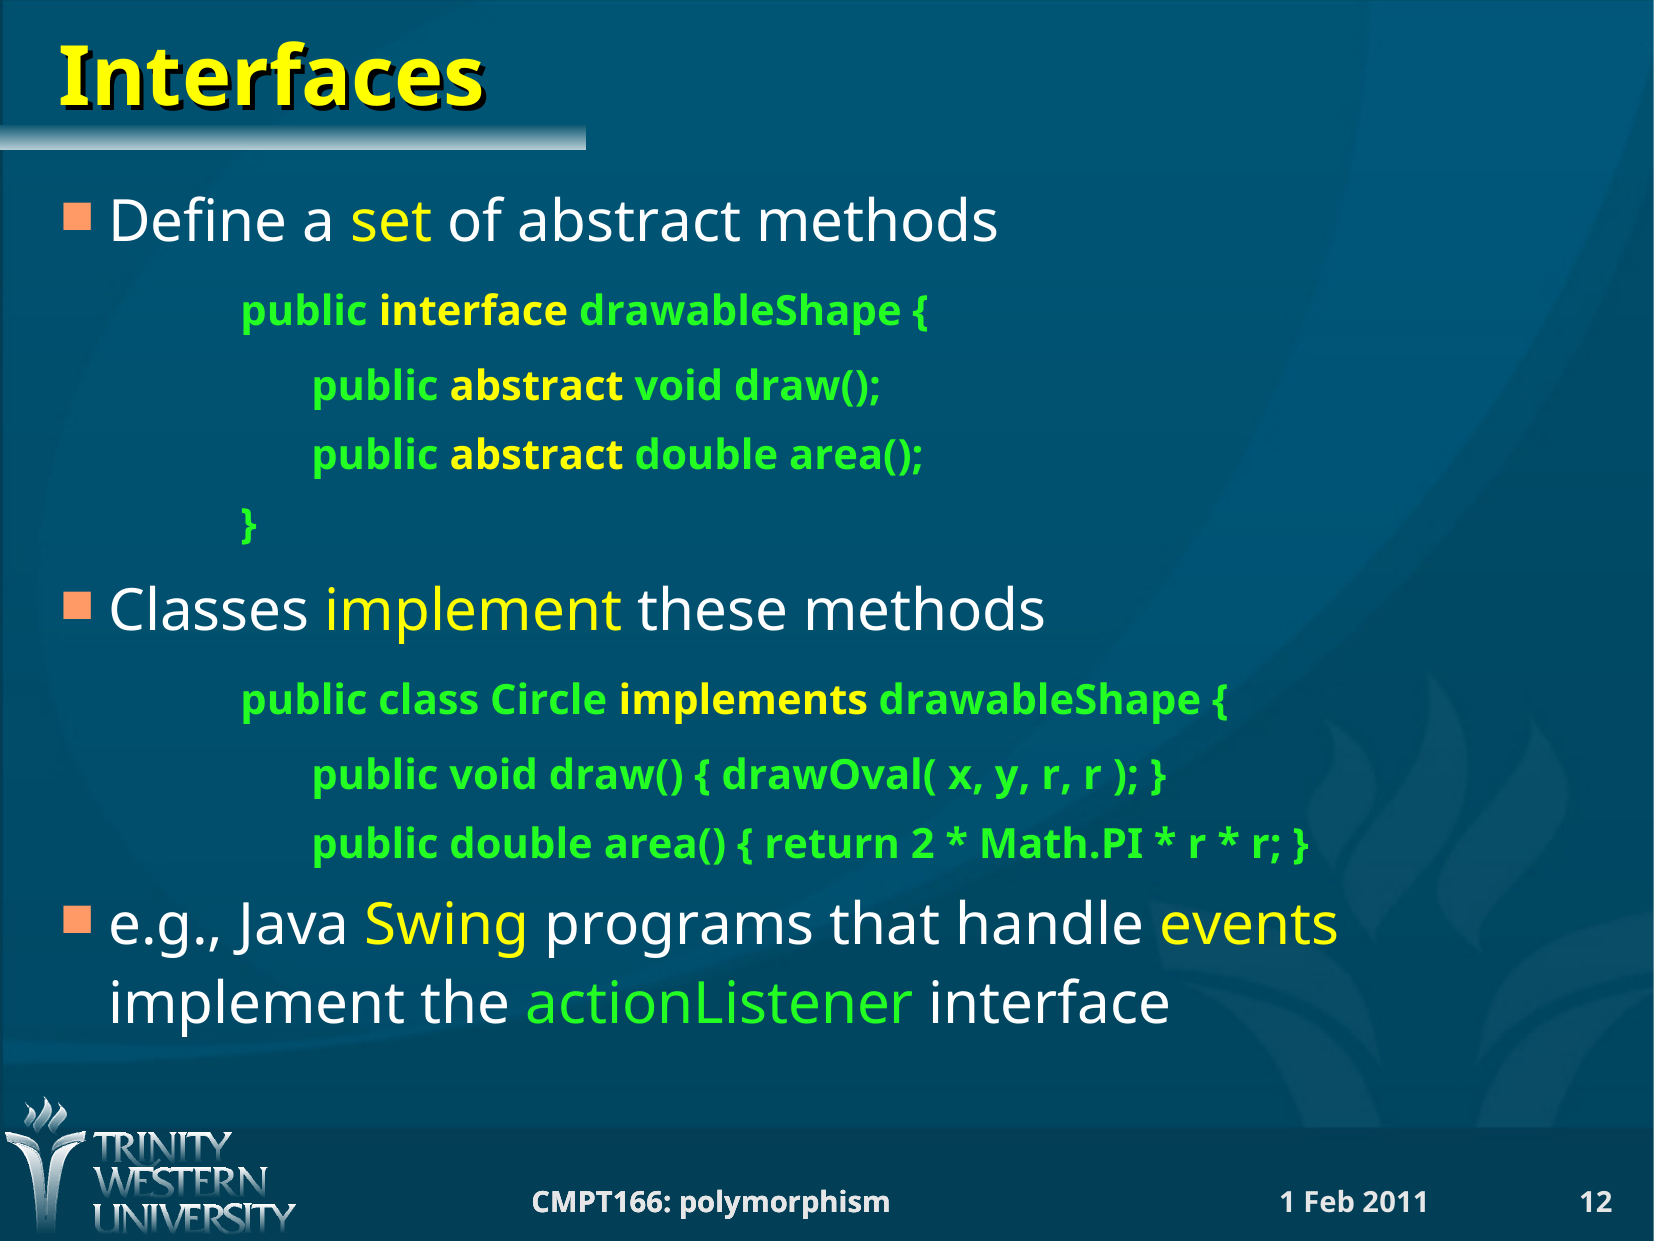

# Interfaces
Define a set of abstract methods
public interface drawableShape {
public abstract void draw();
public abstract double area();
}
Classes implement these methods
public class Circle implements drawableShape {
public void draw() { drawOval( x, y, r, r ); }
public double area() { return 2 * Math.PI * r * r; }
e.g., Java Swing programs that handle events implement the actionListener interface
CMPT166: polymorphism
1 Feb 2011
12